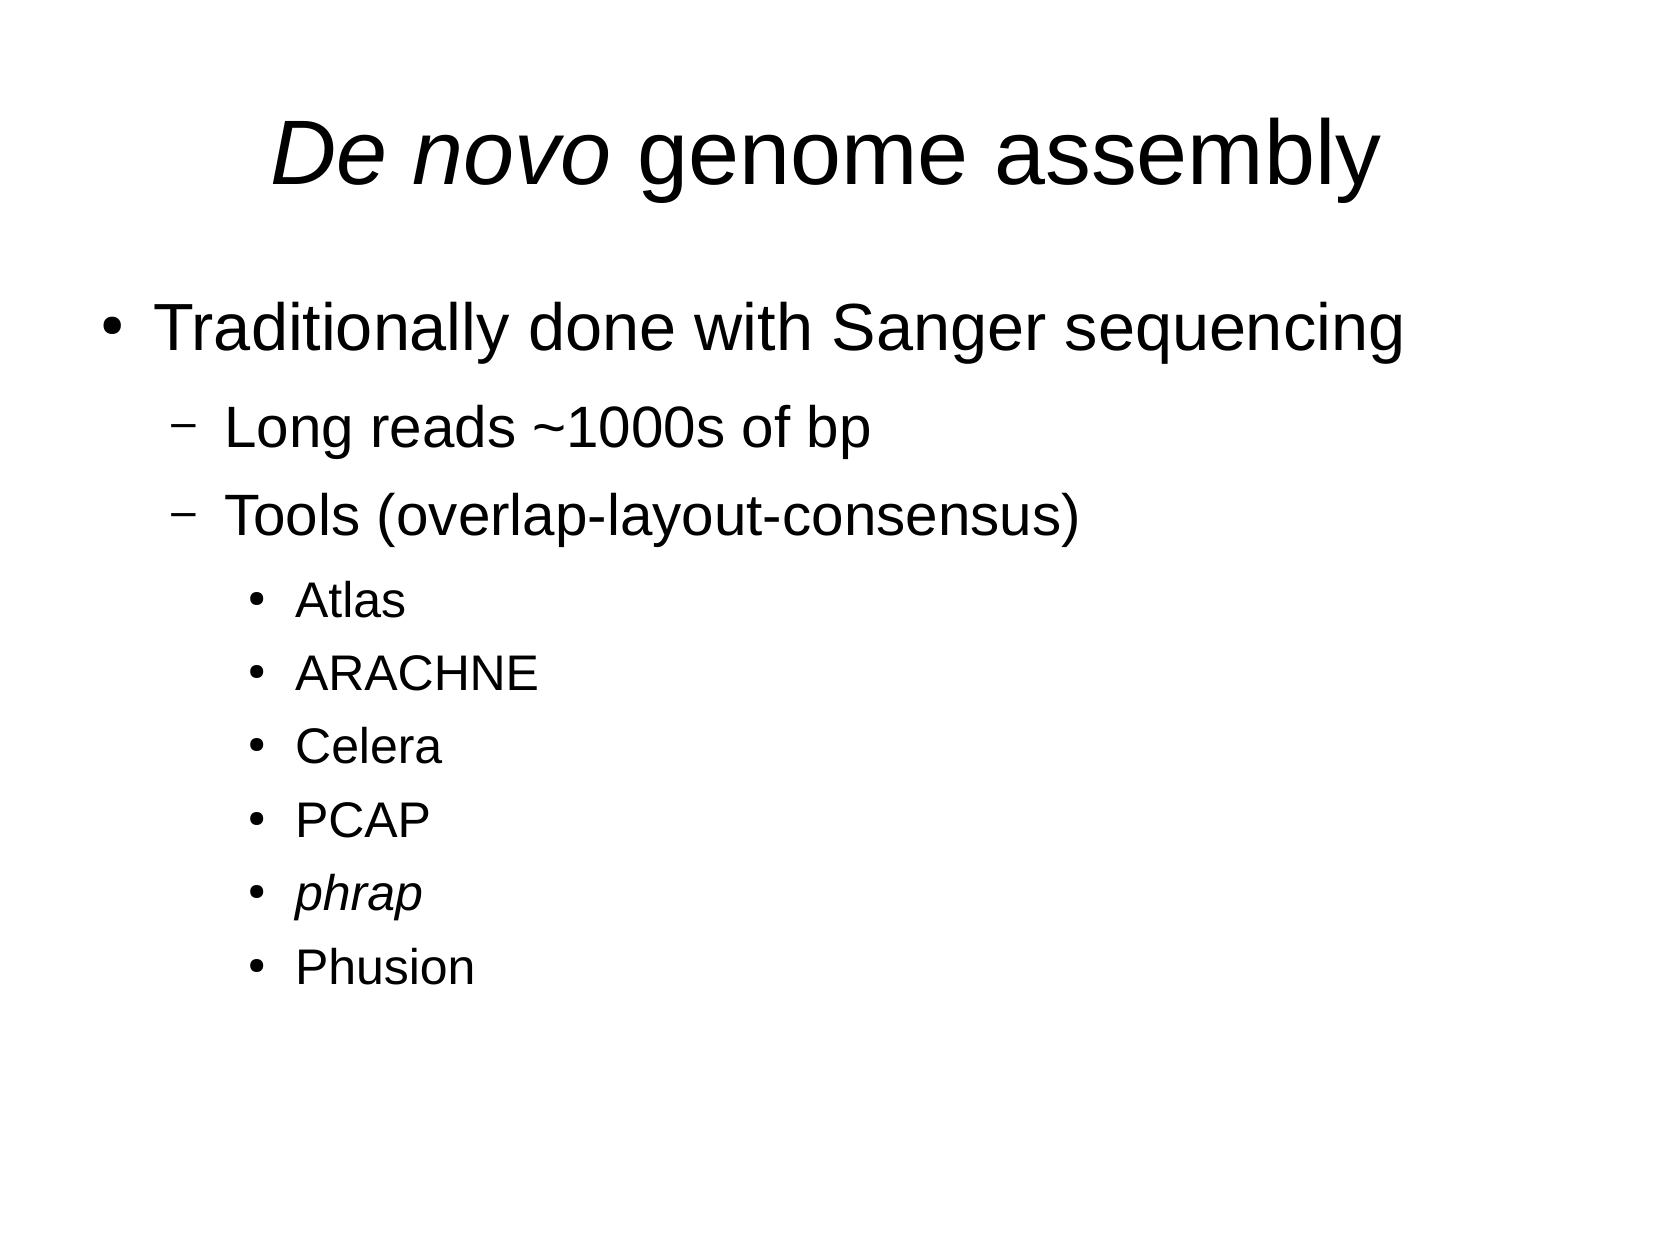

# De novo genome assembly
Traditionally done with Sanger sequencing
Long reads ~1000s of bp
Tools (overlap-layout-consensus)
Atlas
ARACHNE
Celera
PCAP
phrap
Phusion